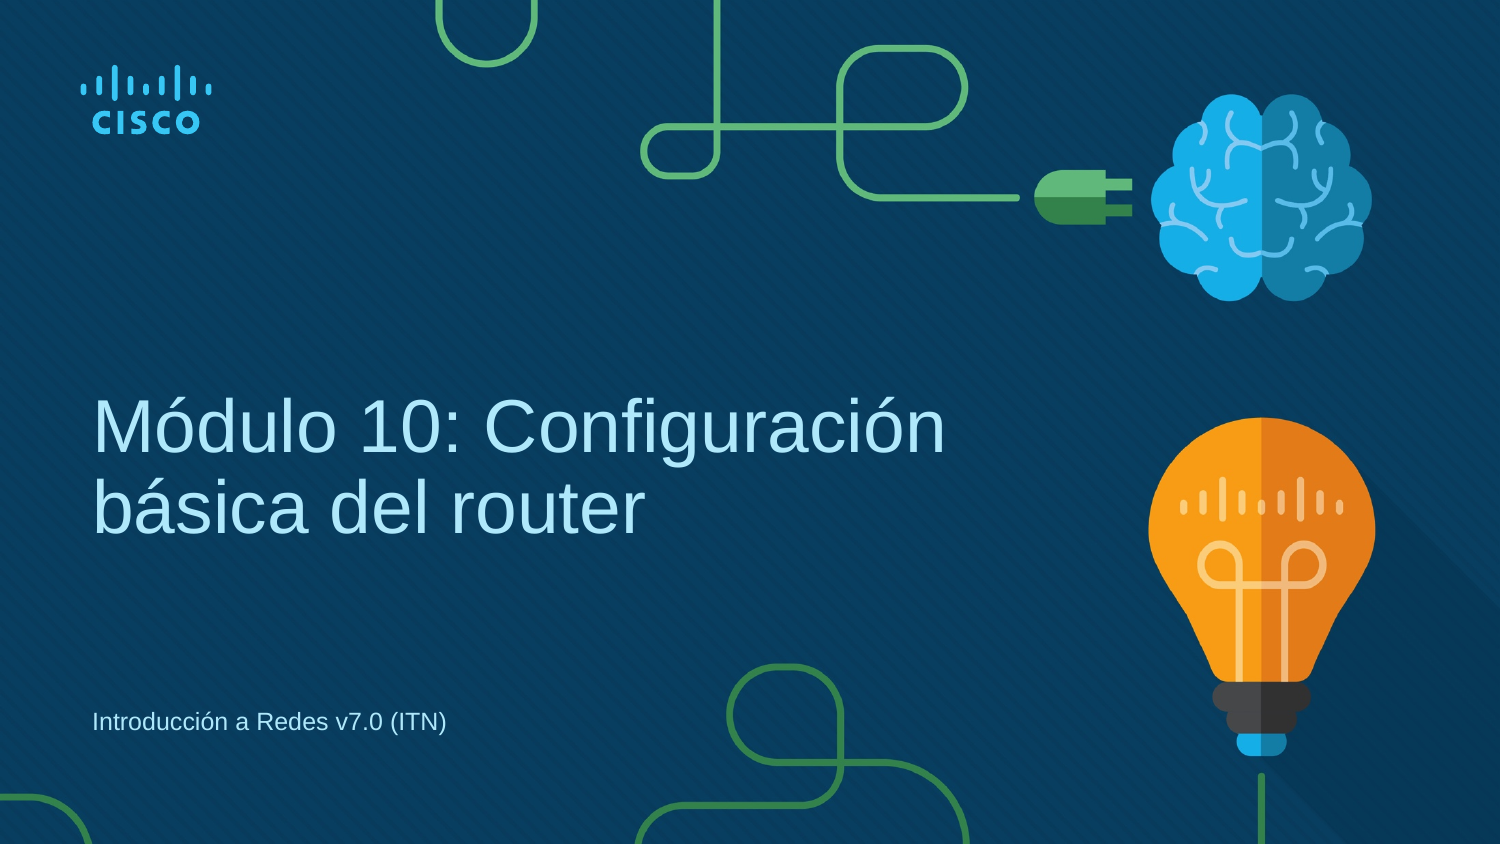

Módulo 10: Configuración básica del router
# Introducción a Redes v7.0 (ITN)